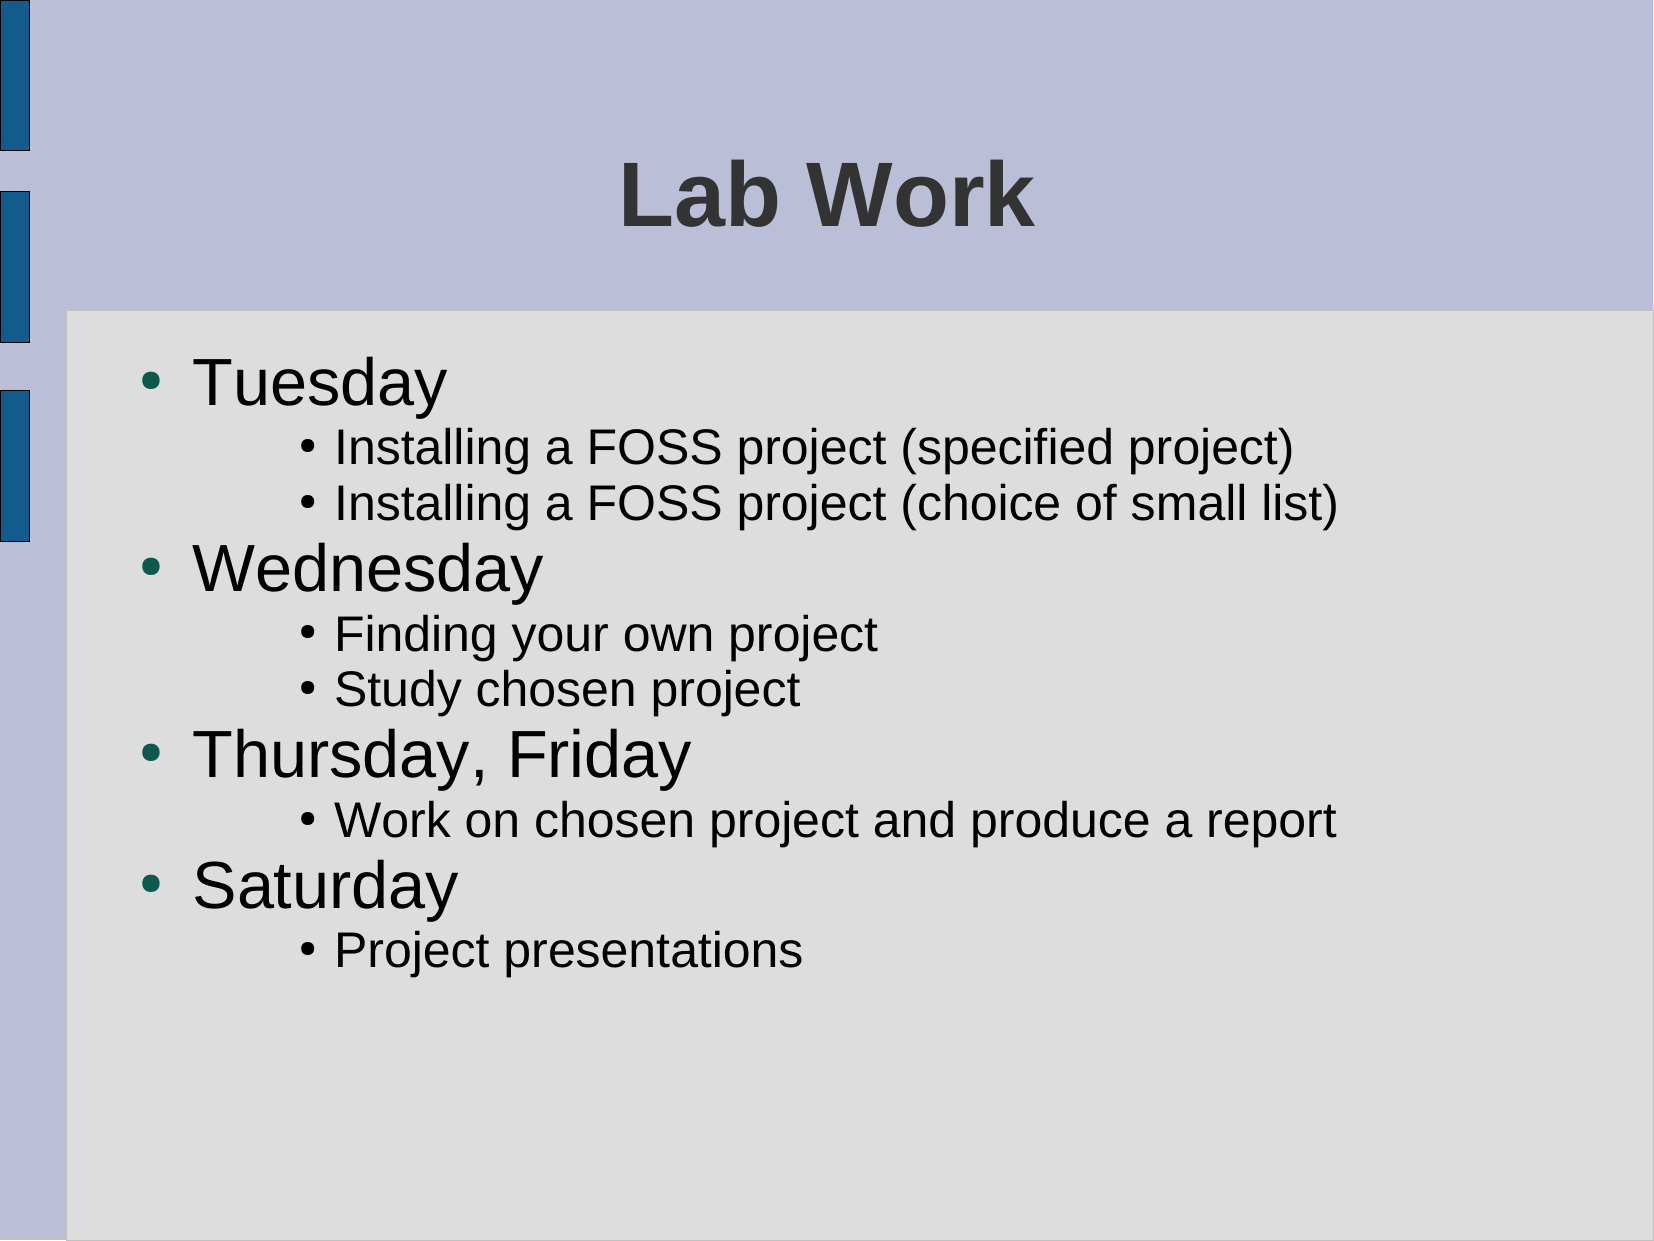

# Lab Work
Tuesday
Installing a FOSS project (specified project)
Installing a FOSS project (choice of small list)
Wednesday
Finding your own project
Study chosen project
Thursday, Friday
Work on chosen project and produce a report
Saturday
Project presentations